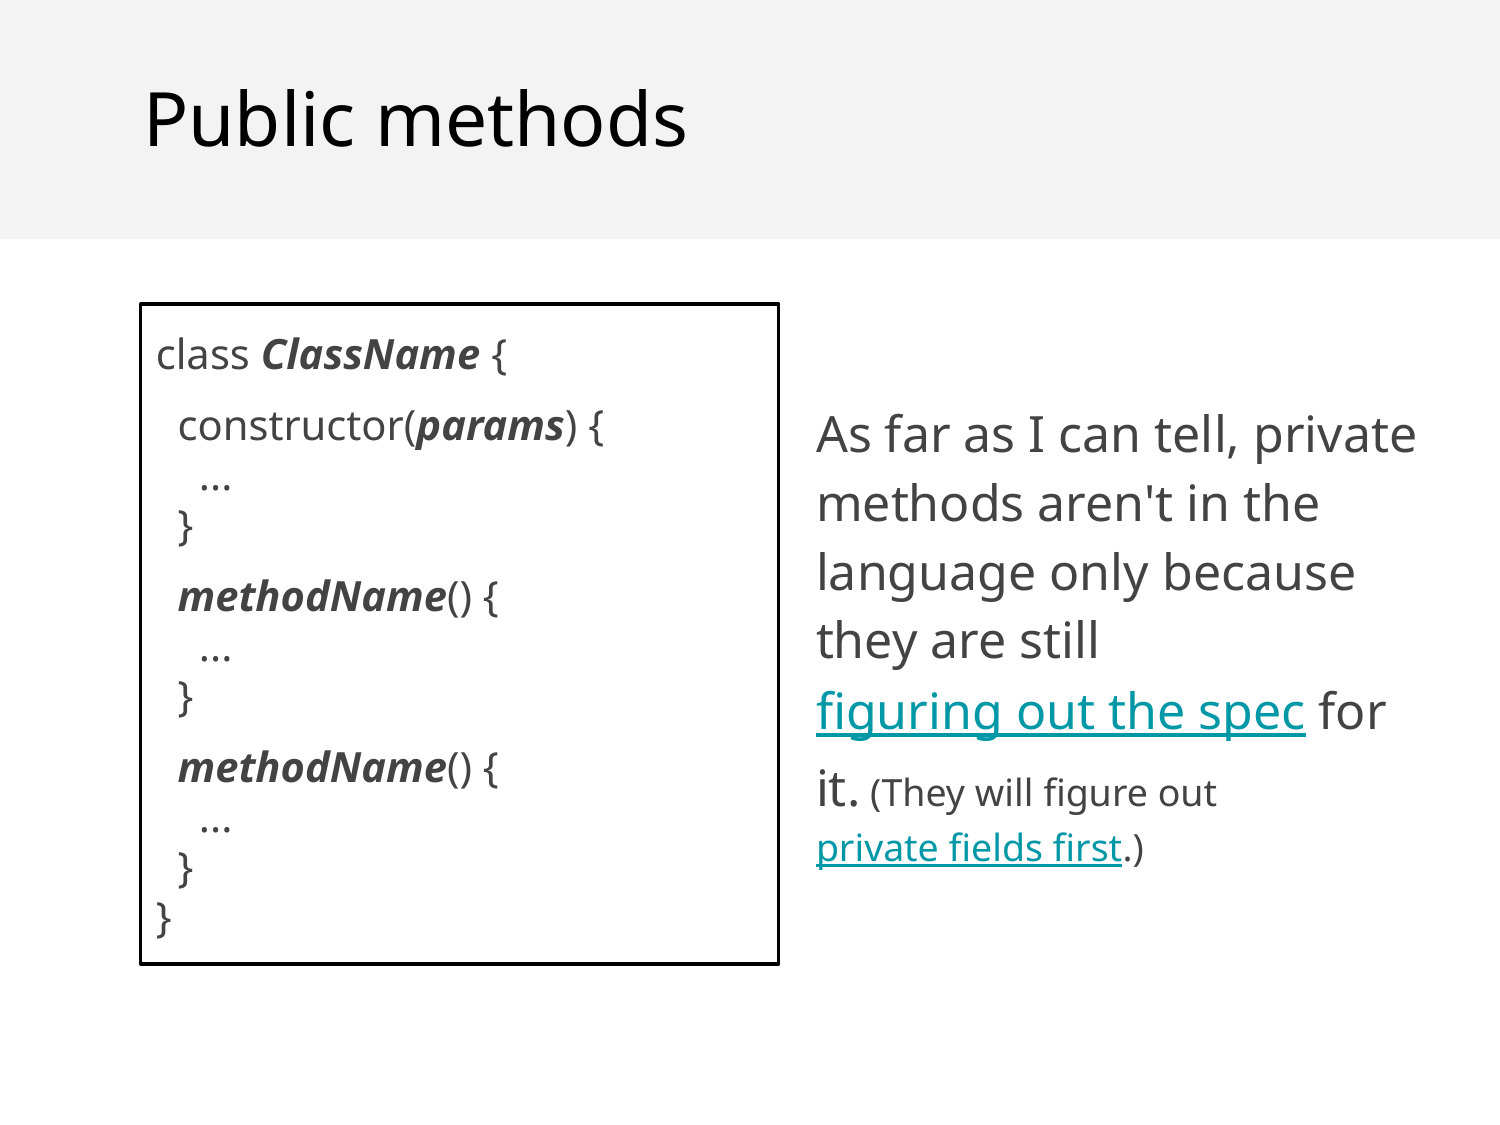

# Public methods
class ClassName {
 constructor(params) {
 ...
 }
 methodName() {
 ...
 }
 methodName() {
 ...
 }
}
As far as I can tell, private methods aren't in the language only because they are still figuring out the spec for it. (They will figure out private fields first.)